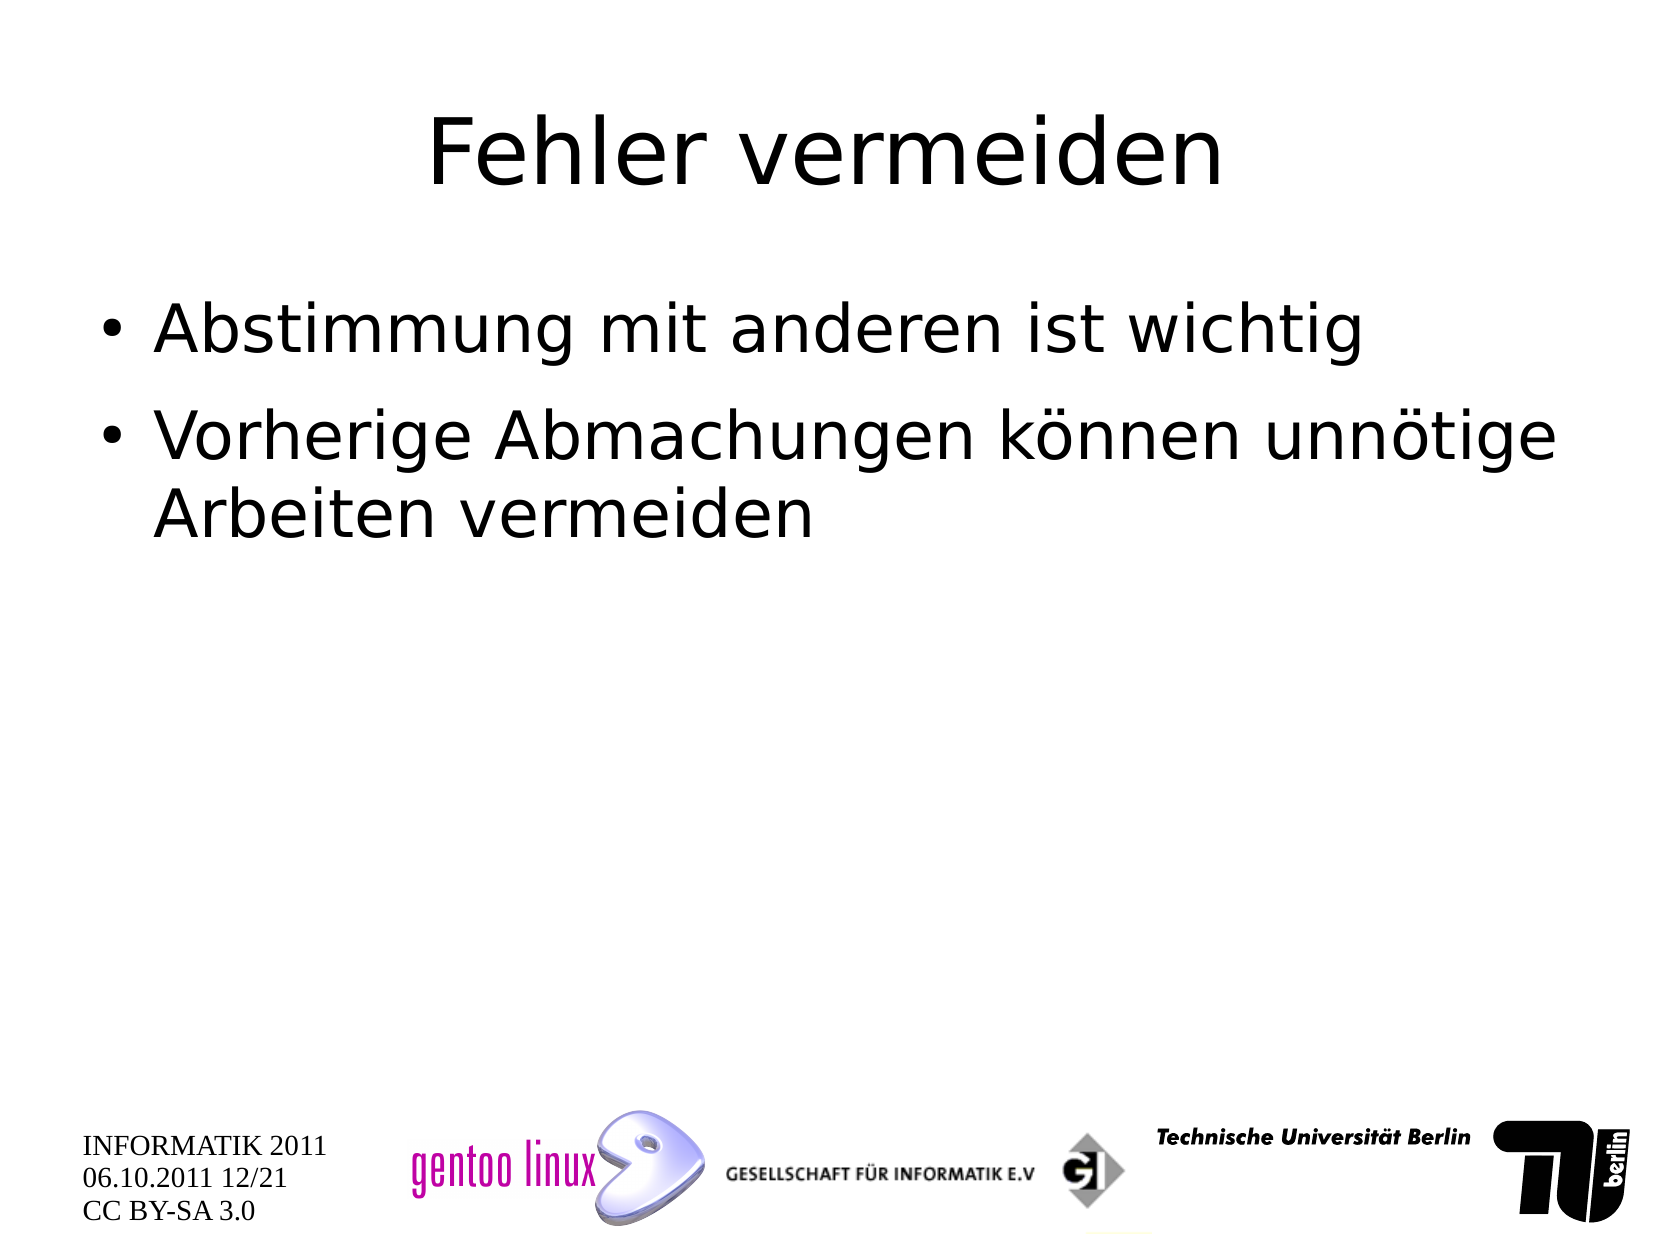

# Fehler vermeiden
Abstimmung mit anderen ist wichtig
Vorherige Abmachungen können unnötige Arbeiten vermeiden